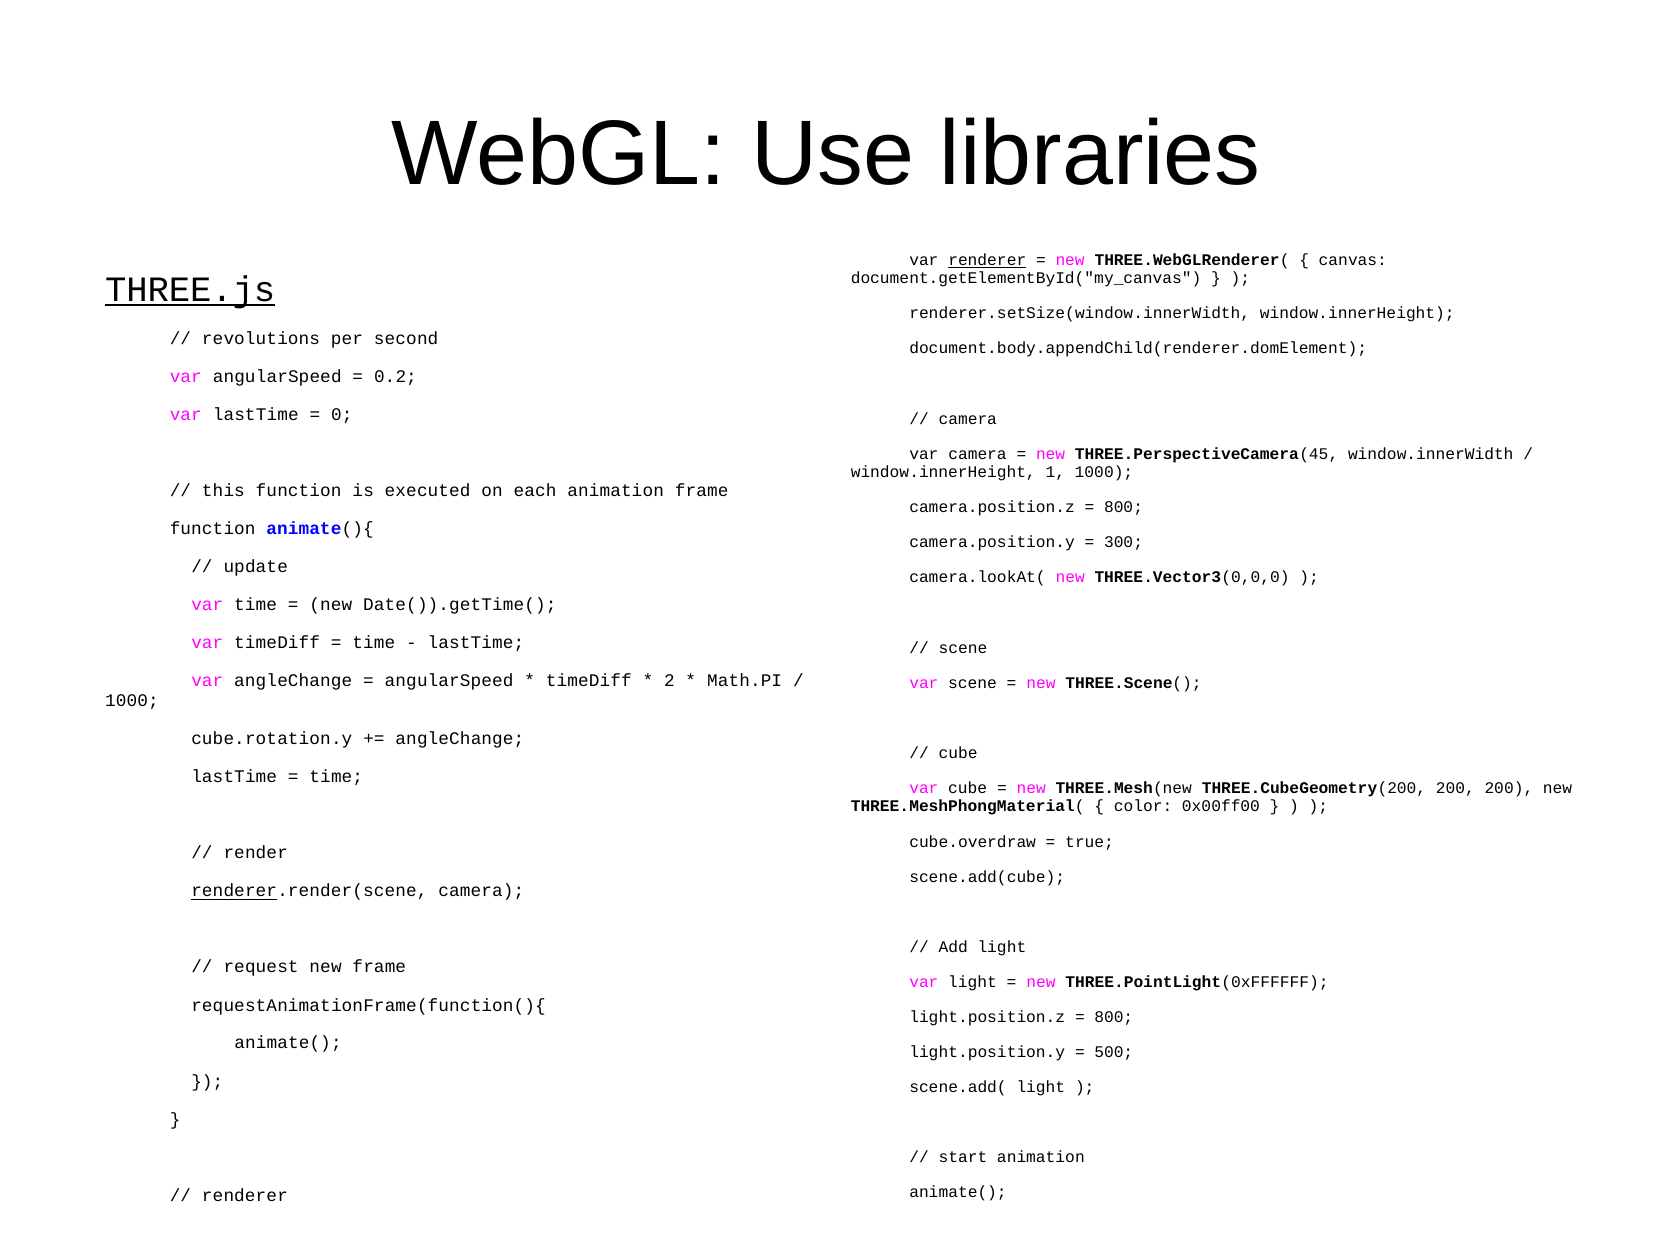

# WebGL: Use libraries
THREE.js
 // revolutions per second
 var angularSpeed = 0.2;
 var lastTime = 0;
 // this function is executed on each animation frame
 function animate(){
 // update
 var time = (new Date()).getTime();
 var timeDiff = time - lastTime;
 var angleChange = angularSpeed * timeDiff * 2 * Math.PI / 1000;
 cube.rotation.y += angleChange;
 lastTime = time;
 // render
 renderer.render(scene, camera);
 // request new frame
 requestAnimationFrame(function(){
 animate();
 });
 }
 // renderer
 var renderer = new THREE.WebGLRenderer( { canvas: document.getElementById("my_canvas") } );
 renderer.setSize(window.innerWidth, window.innerHeight);
 document.body.appendChild(renderer.domElement);
 // camera
 var camera = new THREE.PerspectiveCamera(45, window.innerWidth / window.innerHeight, 1, 1000);
 camera.position.z = 800;
 camera.position.y = 300;
 camera.lookAt( new THREE.Vector3(0,0,0) );
 // scene
 var scene = new THREE.Scene();
 // cube
 var cube = new THREE.Mesh(new THREE.CubeGeometry(200, 200, 200), new THREE.MeshPhongMaterial( { color: 0x00ff00 } ) );
 cube.overdraw = true;
 scene.add(cube);
 // Add light
 var light = new THREE.PointLight(0xFFFFFF);
 light.position.z = 800;
 light.position.y = 500;
 scene.add( light );
 // start animation
 animate();